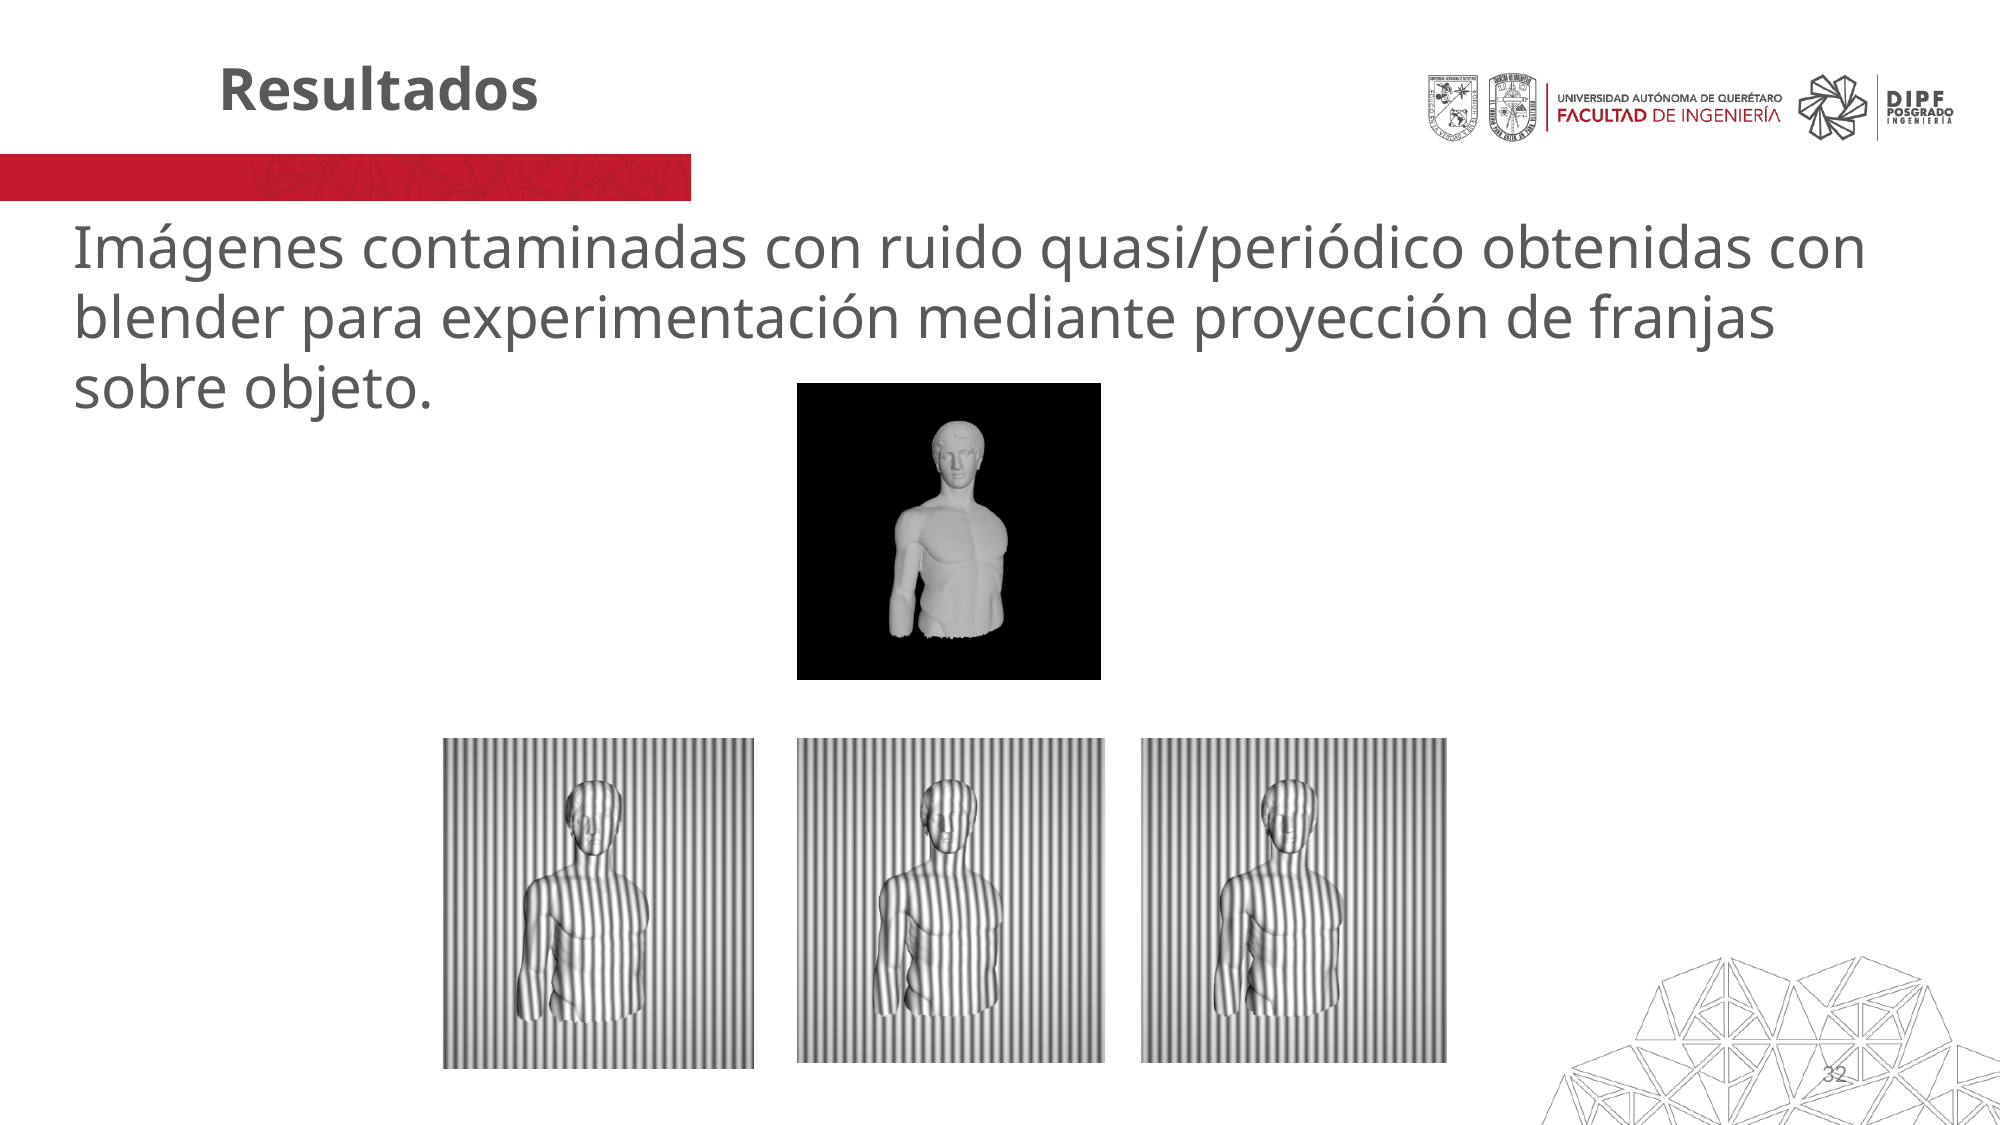

Resultados
Imágenes contaminadas con ruido quasi/periódico obtenidas con blender para experimentación mediante proyección de franjas sobre objeto.
32